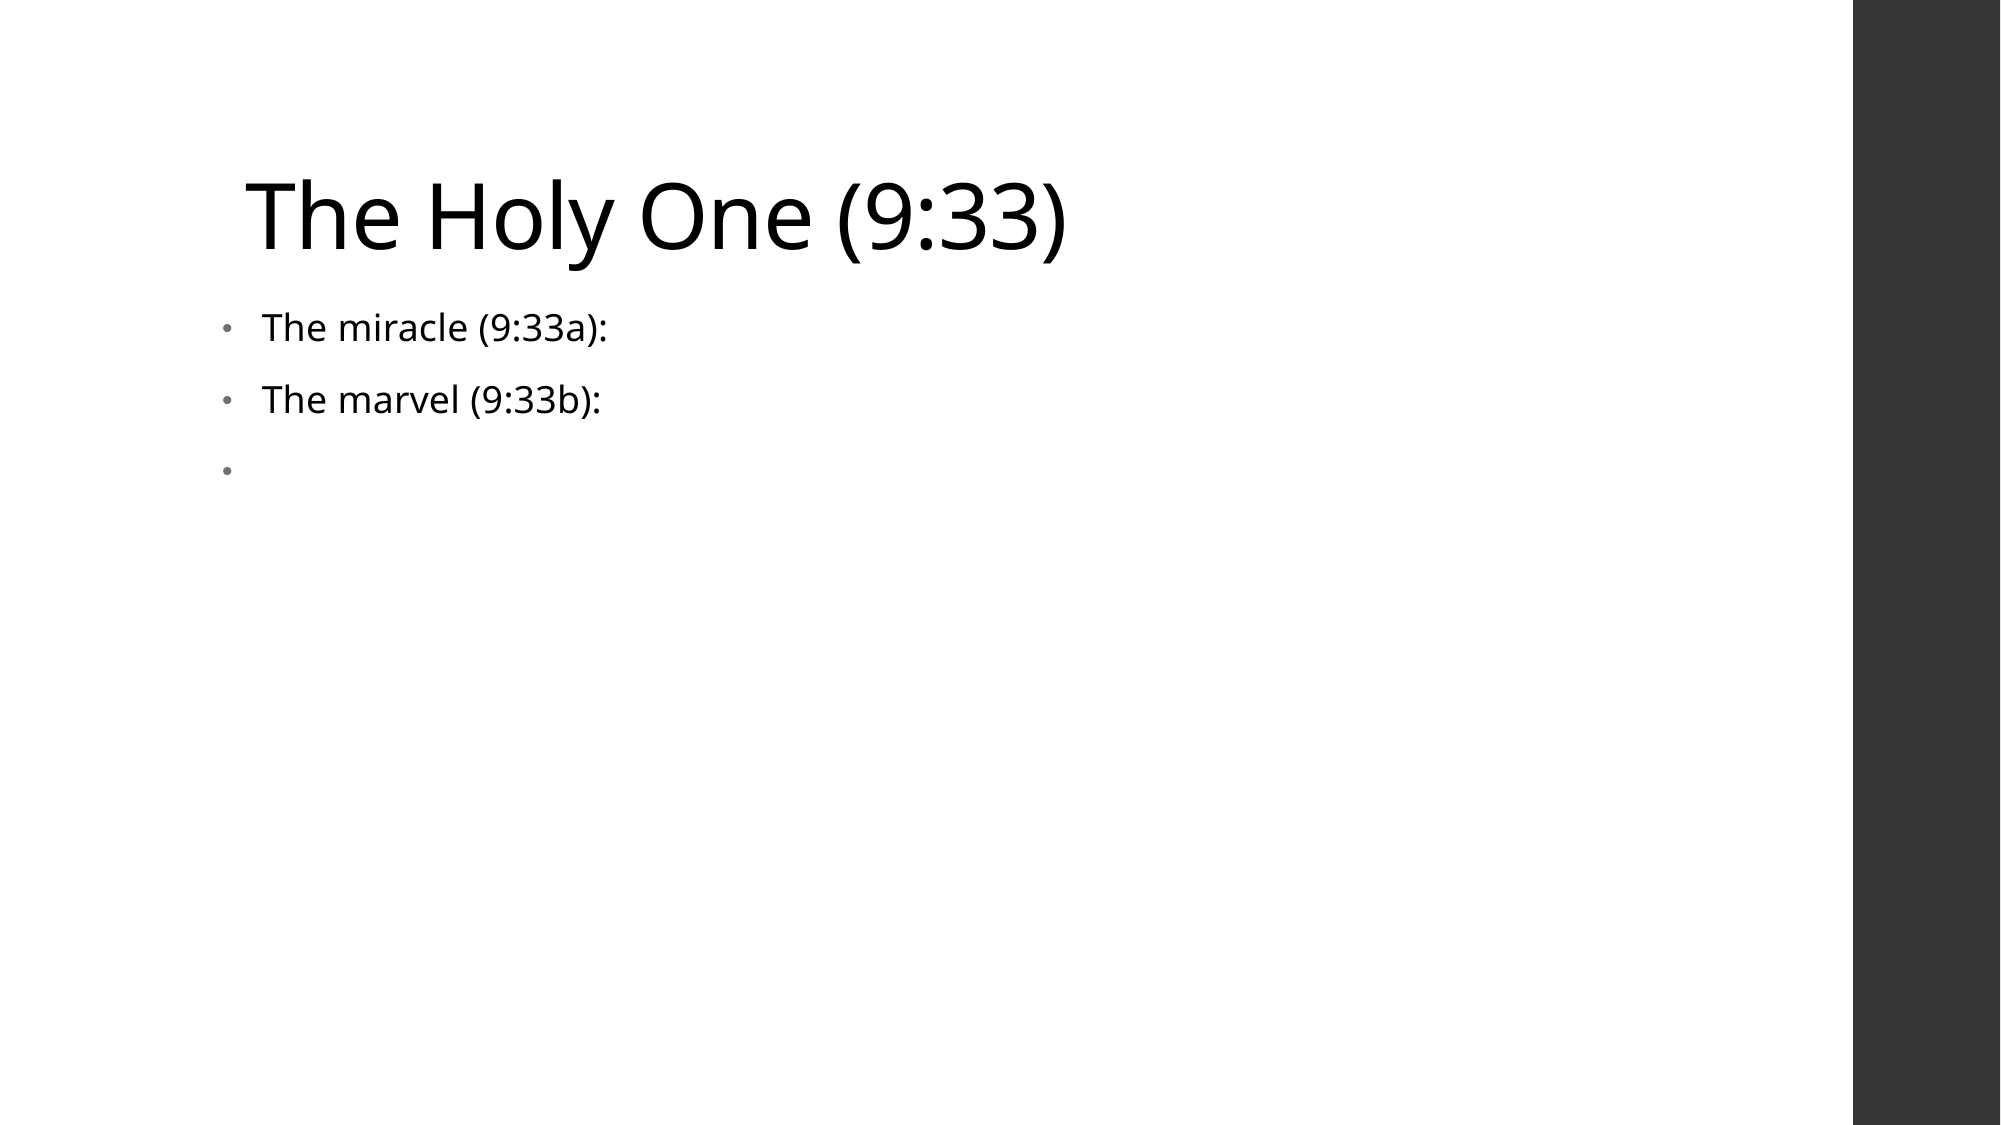

# The Holy One (9:33)
 The miracle (9:33a):
 The marvel (9:33b):